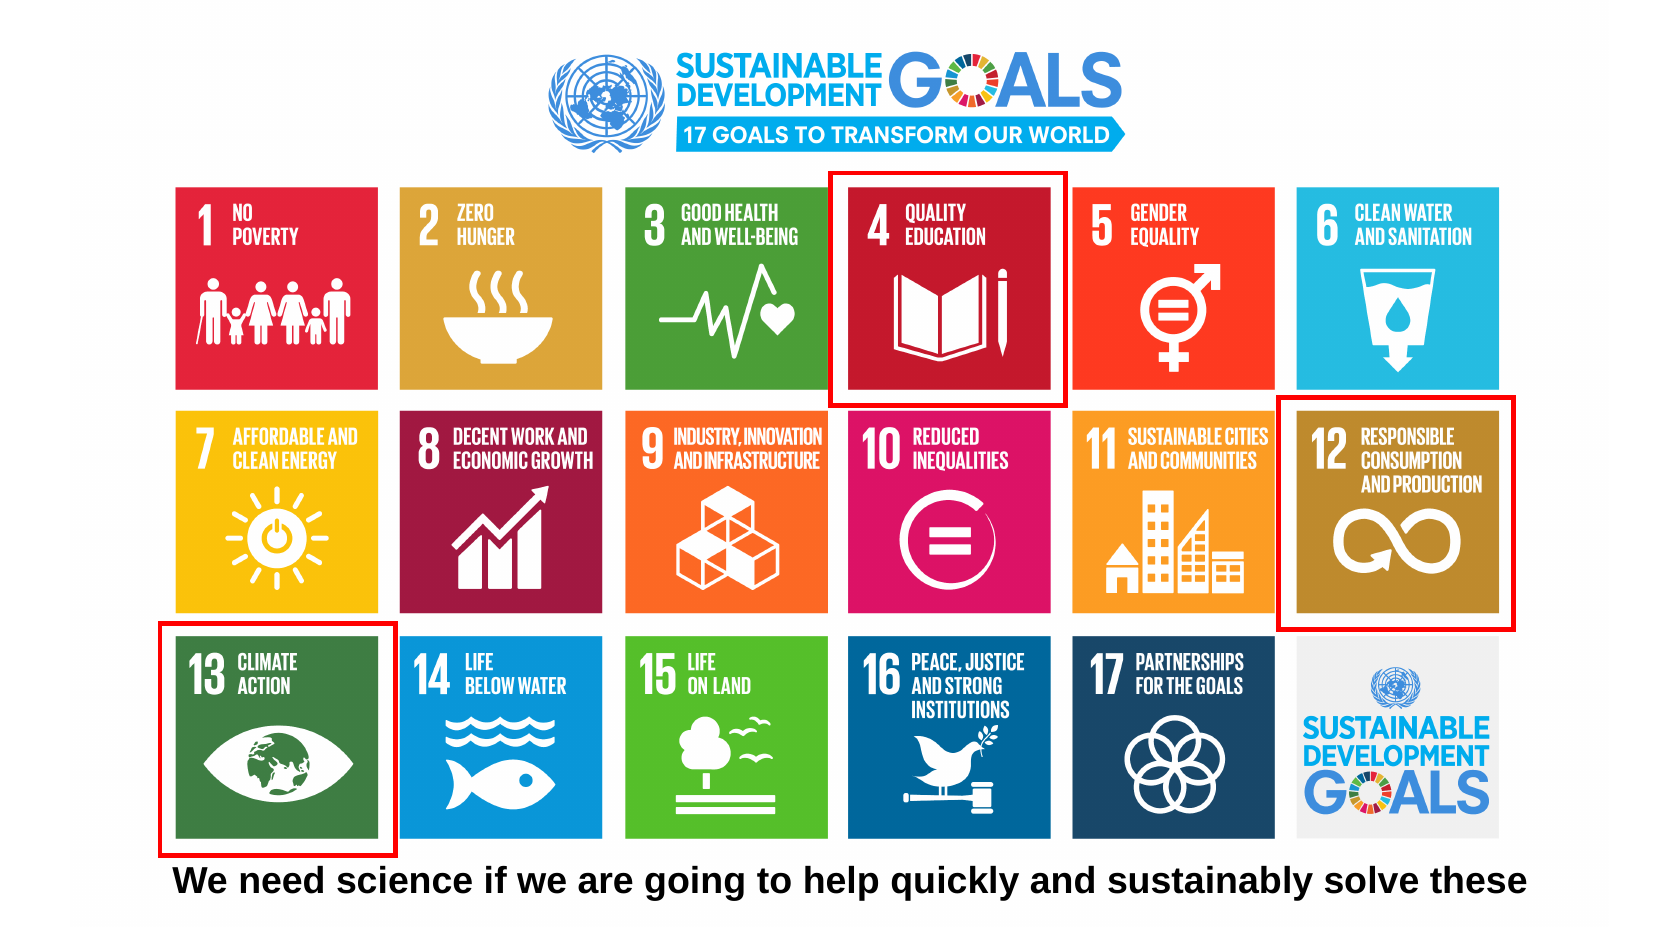

#
We need science if we are going to help quickly and sustainably solve these